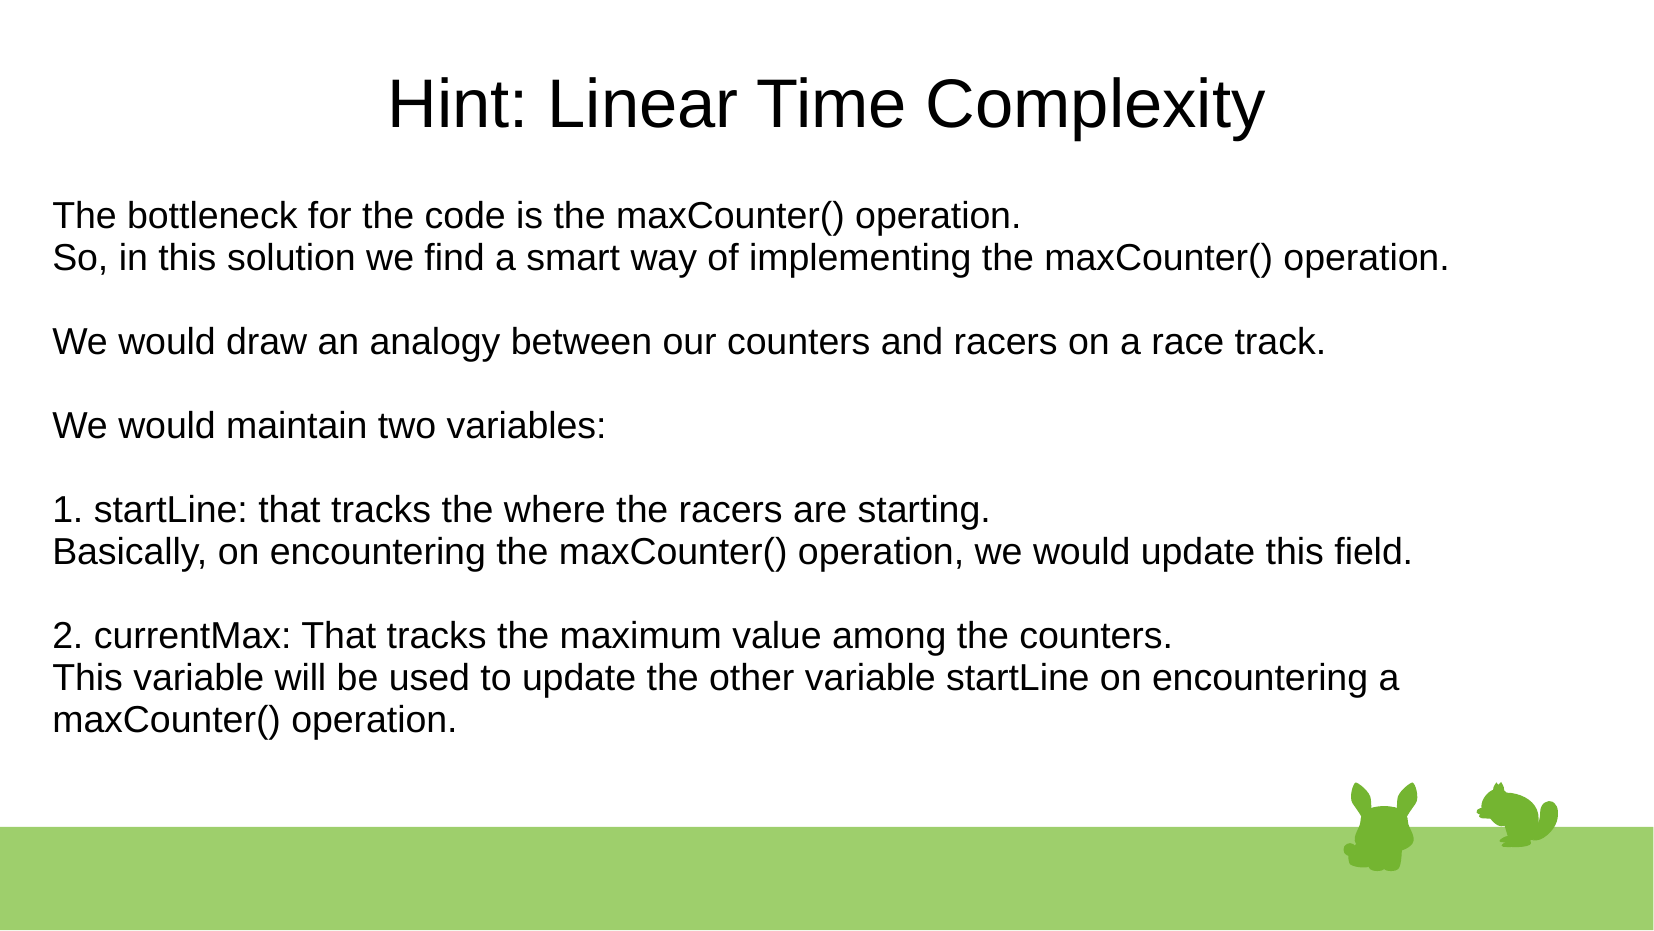

# Hint: Linear Time Complexity
The bottleneck for the code is the maxCounter() operation.
So, in this solution we find a smart way of implementing the maxCounter() operation.
We would draw an analogy between our counters and racers on a race track.
We would maintain two variables:
1. startLine: that tracks the where the racers are starting.
Basically, on encountering the maxCounter() operation, we would update this field.
2. currentMax: That tracks the maximum value among the counters.
This variable will be used to update the other variable startLine on encountering a maxCounter() operation.